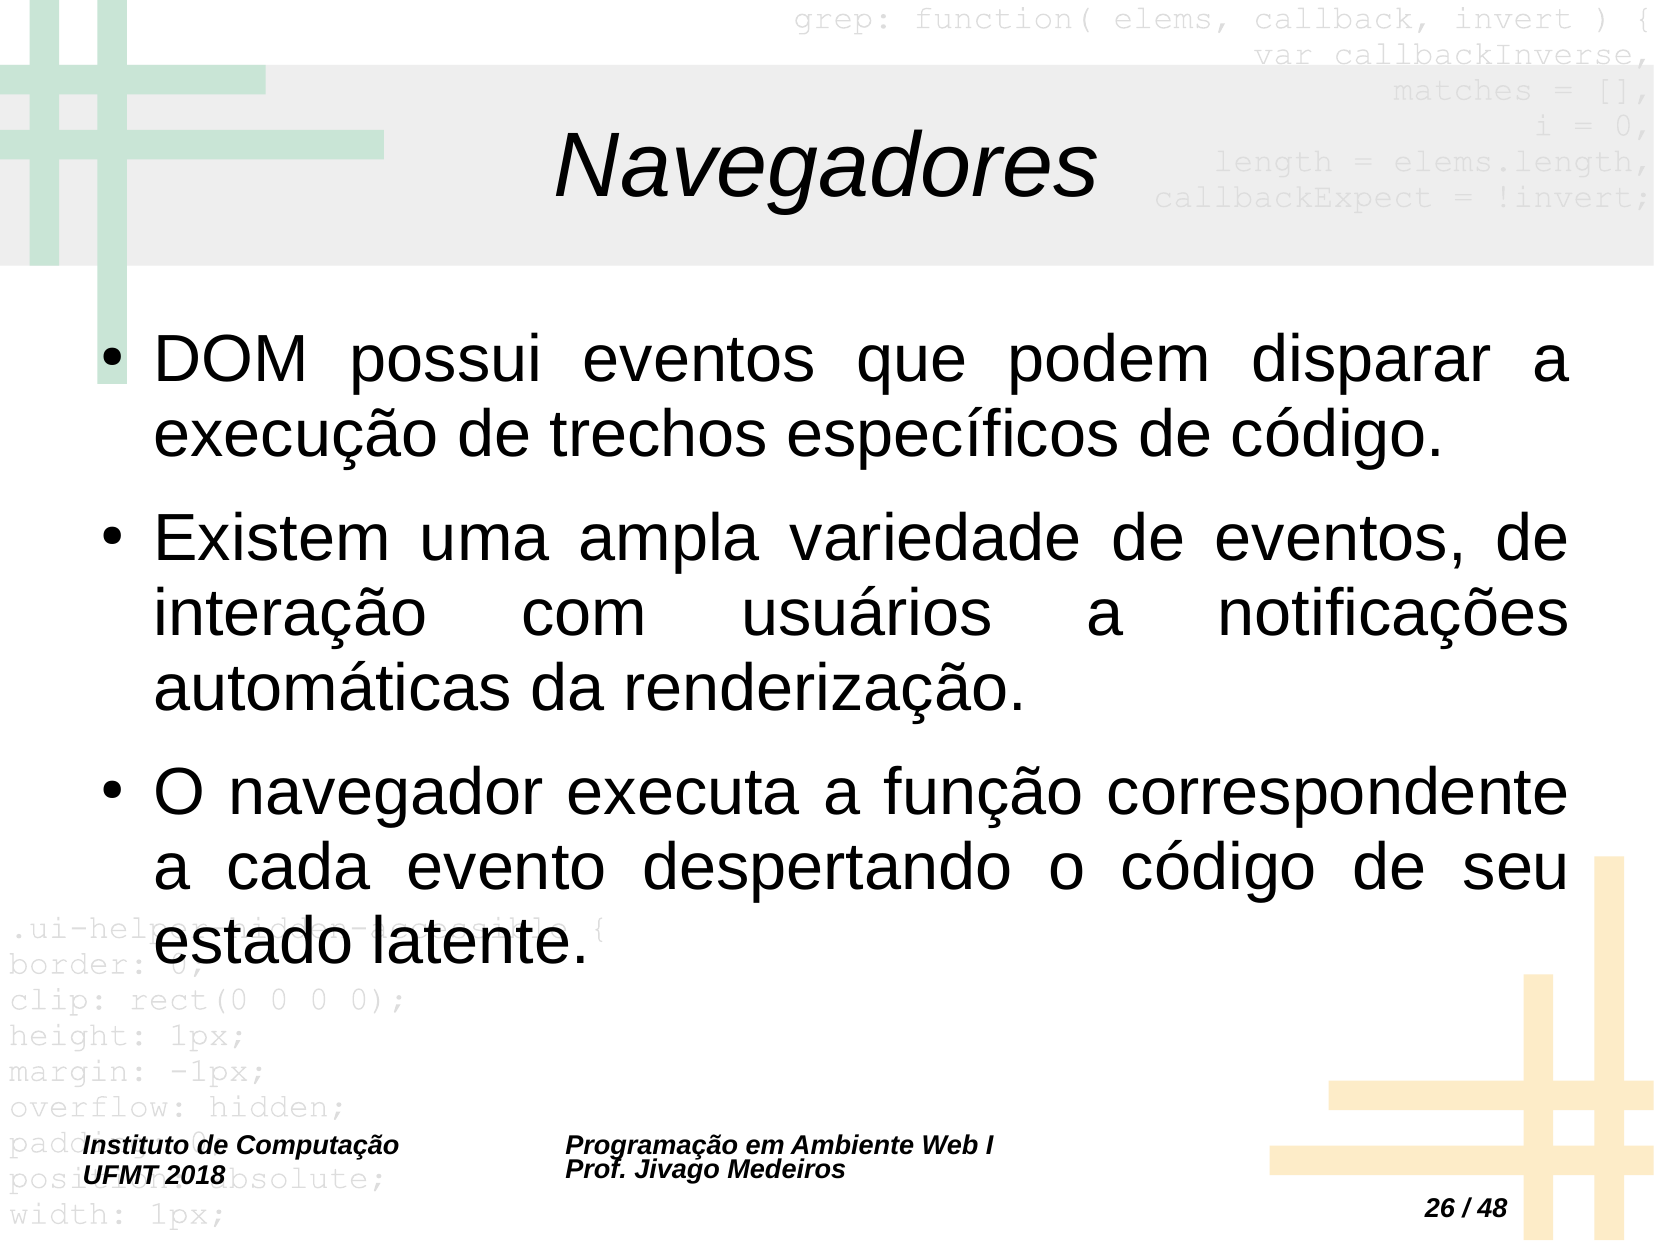

# Navegadores
DOM possui eventos que podem disparar a execução de trechos específicos de código.
Existem uma ampla variedade de eventos, de interação com usuários a notificações automáticas da renderização.
O navegador executa a função correspondente a cada evento despertando o código de seu estado latente.
Programação em Ambiente Web I Prof. Jivago Medeiros
26